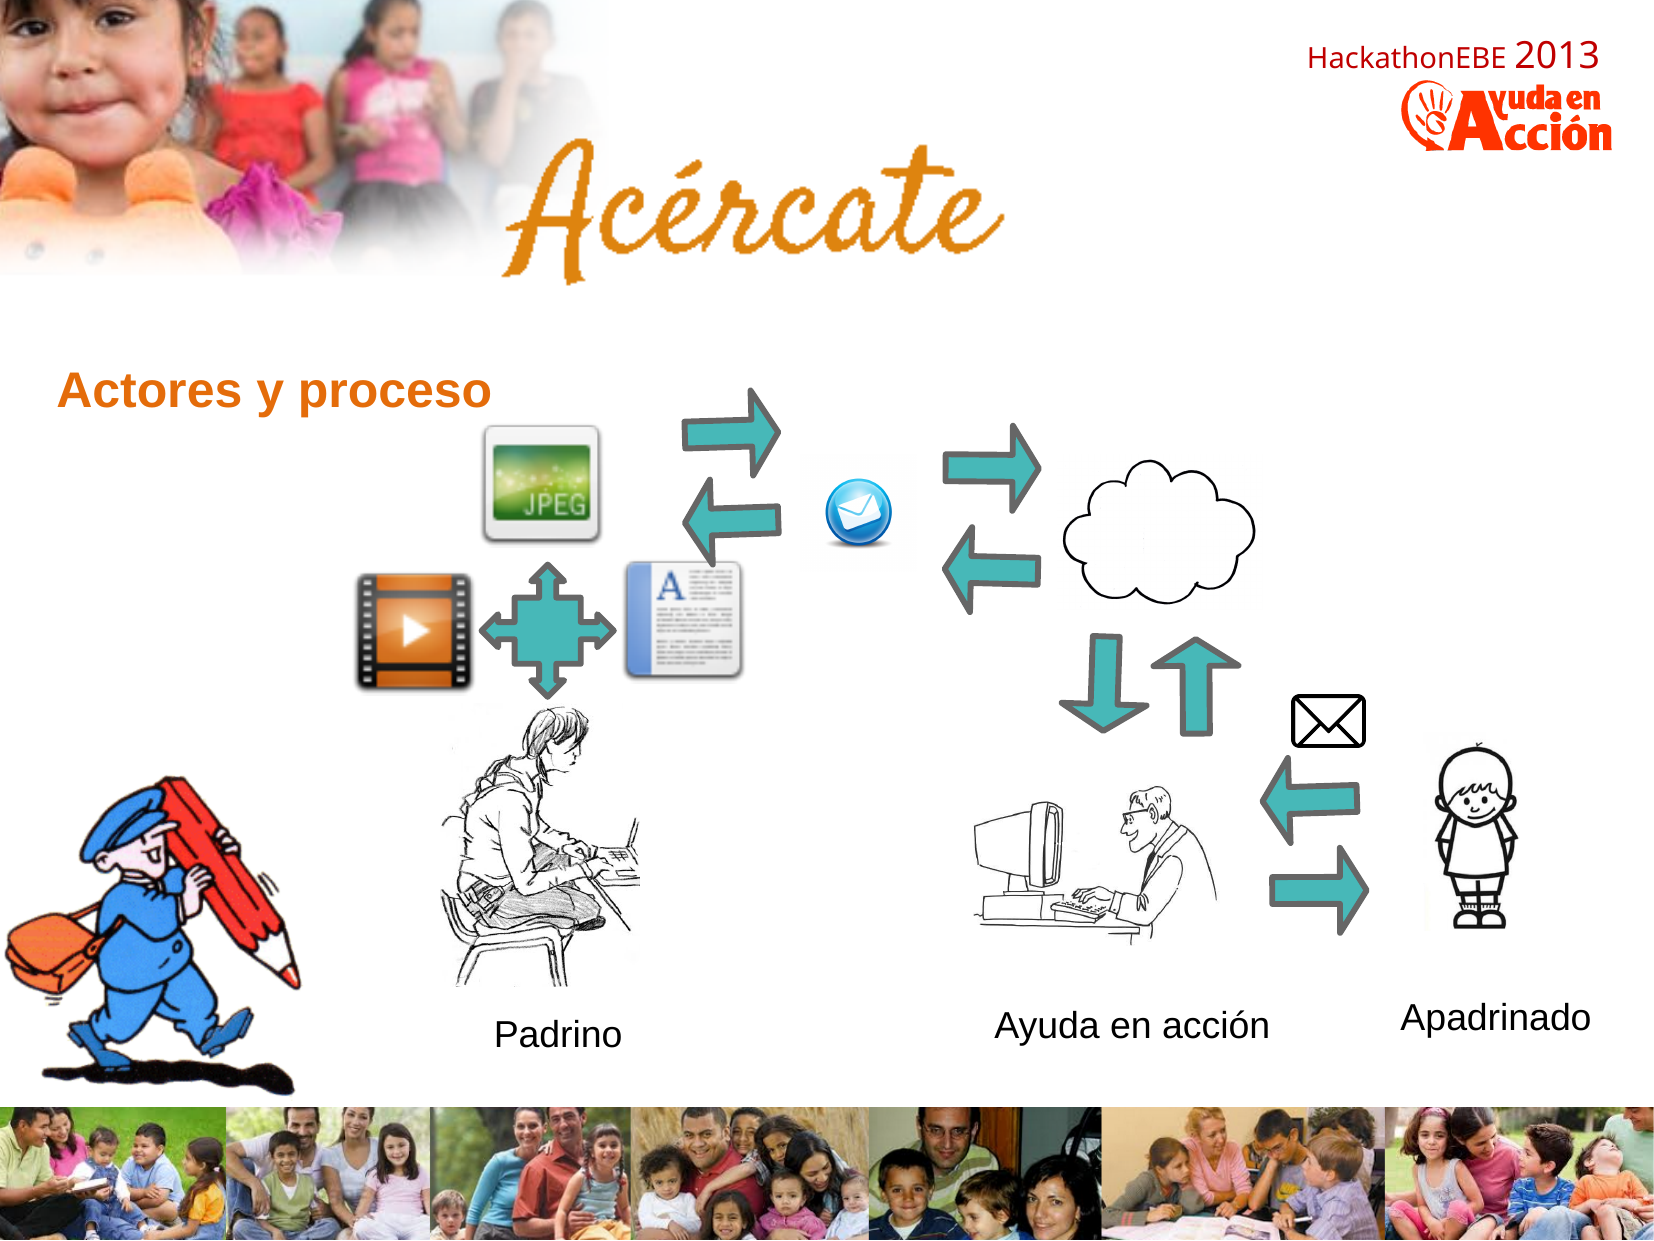

HackathonEBE 2013
Actores y proceso
Apadrinado
Ayuda en acción
Padrino